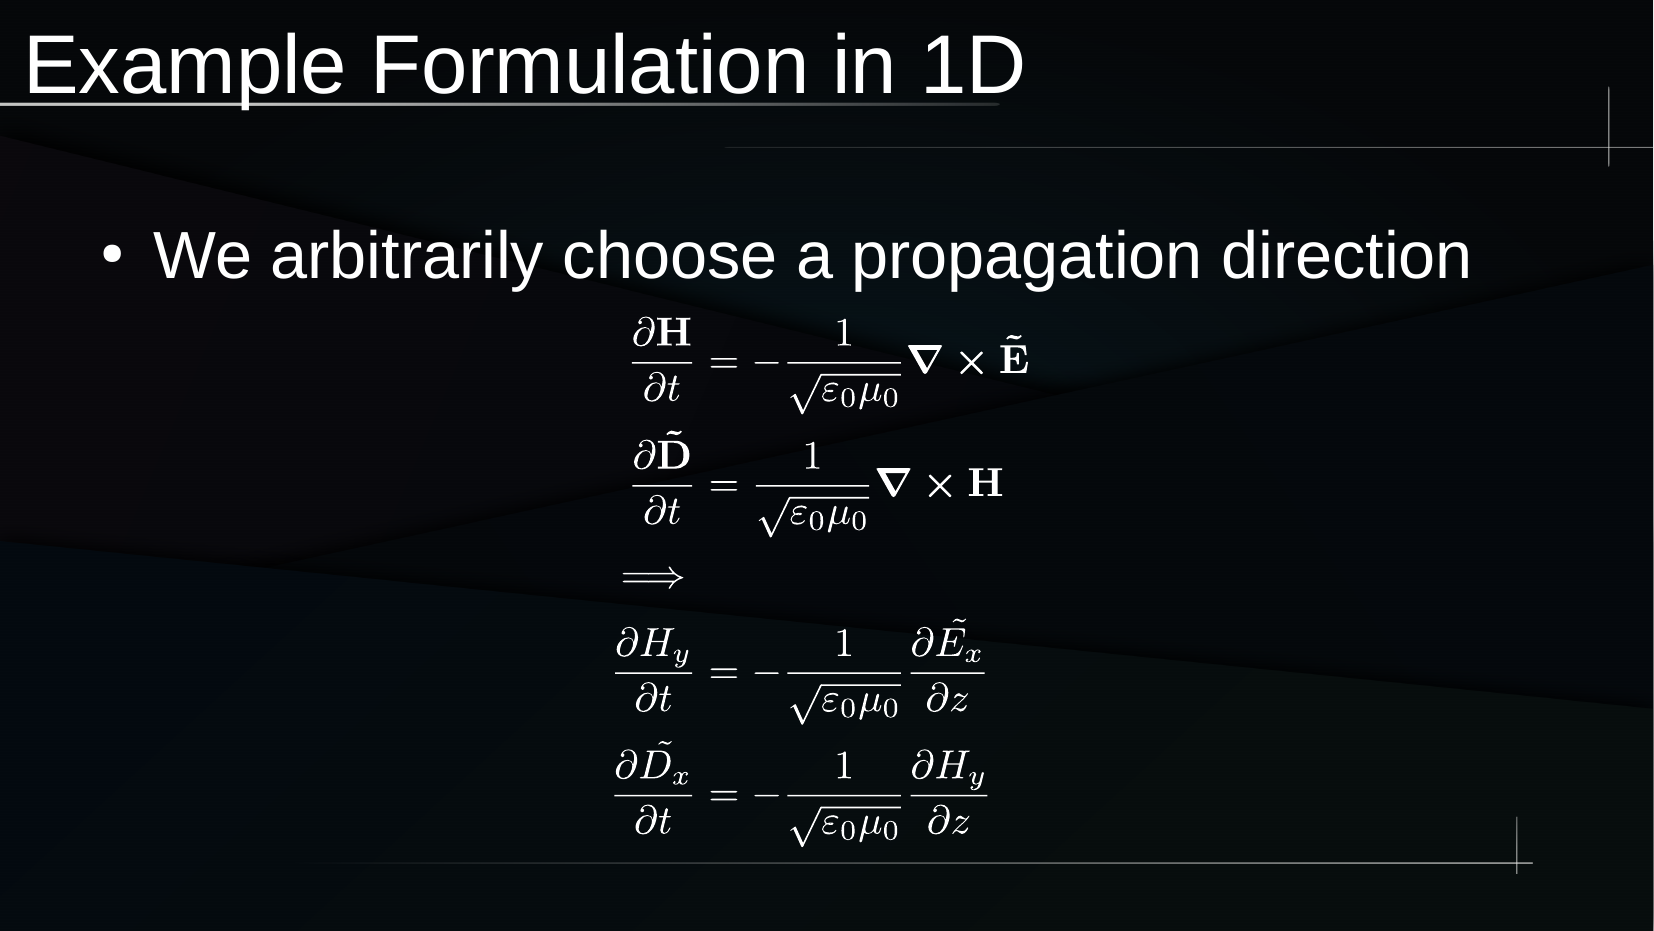

# Example Formulation in 1D
We arbitrarily choose a propagation direction